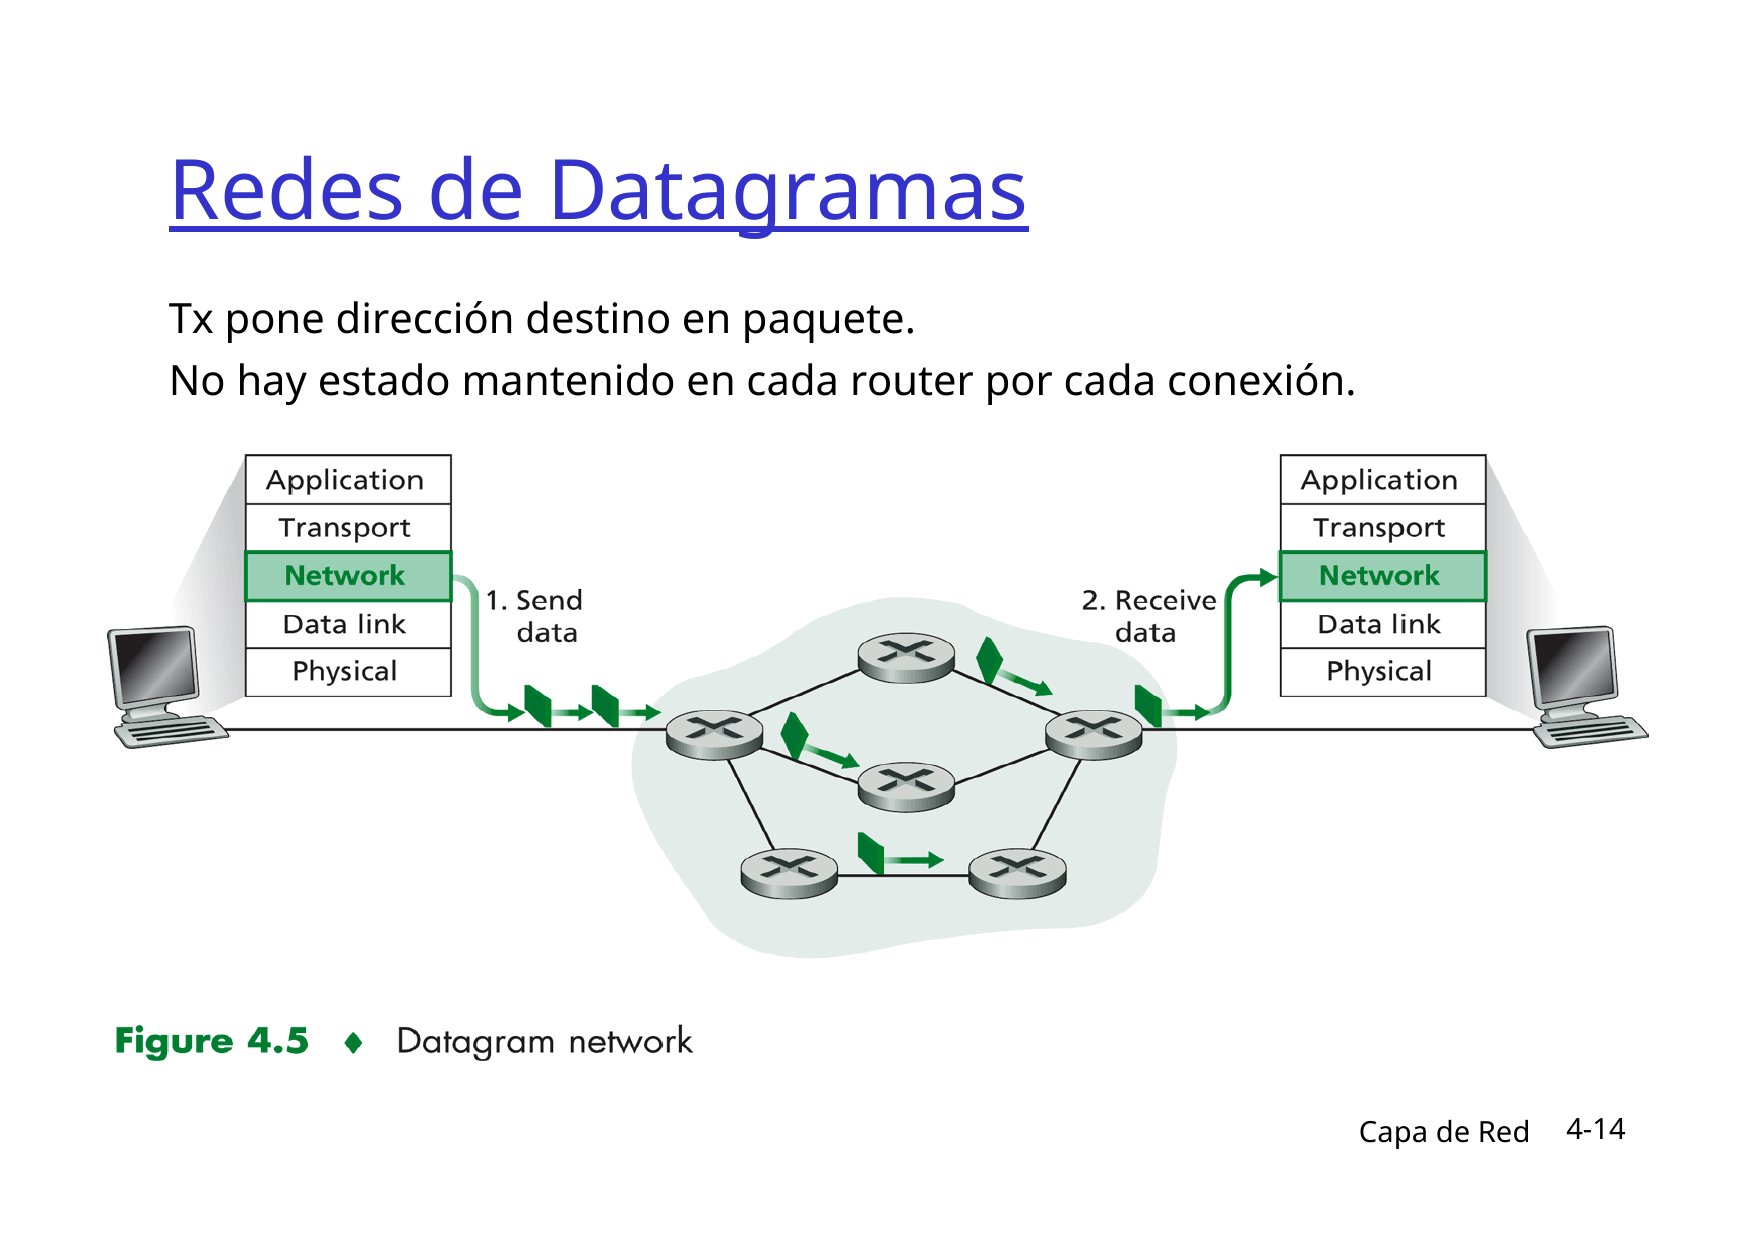

# Redes de Datagramas
Tx pone dirección destino en paquete.
No hay estado mantenido en cada router por cada conexión.